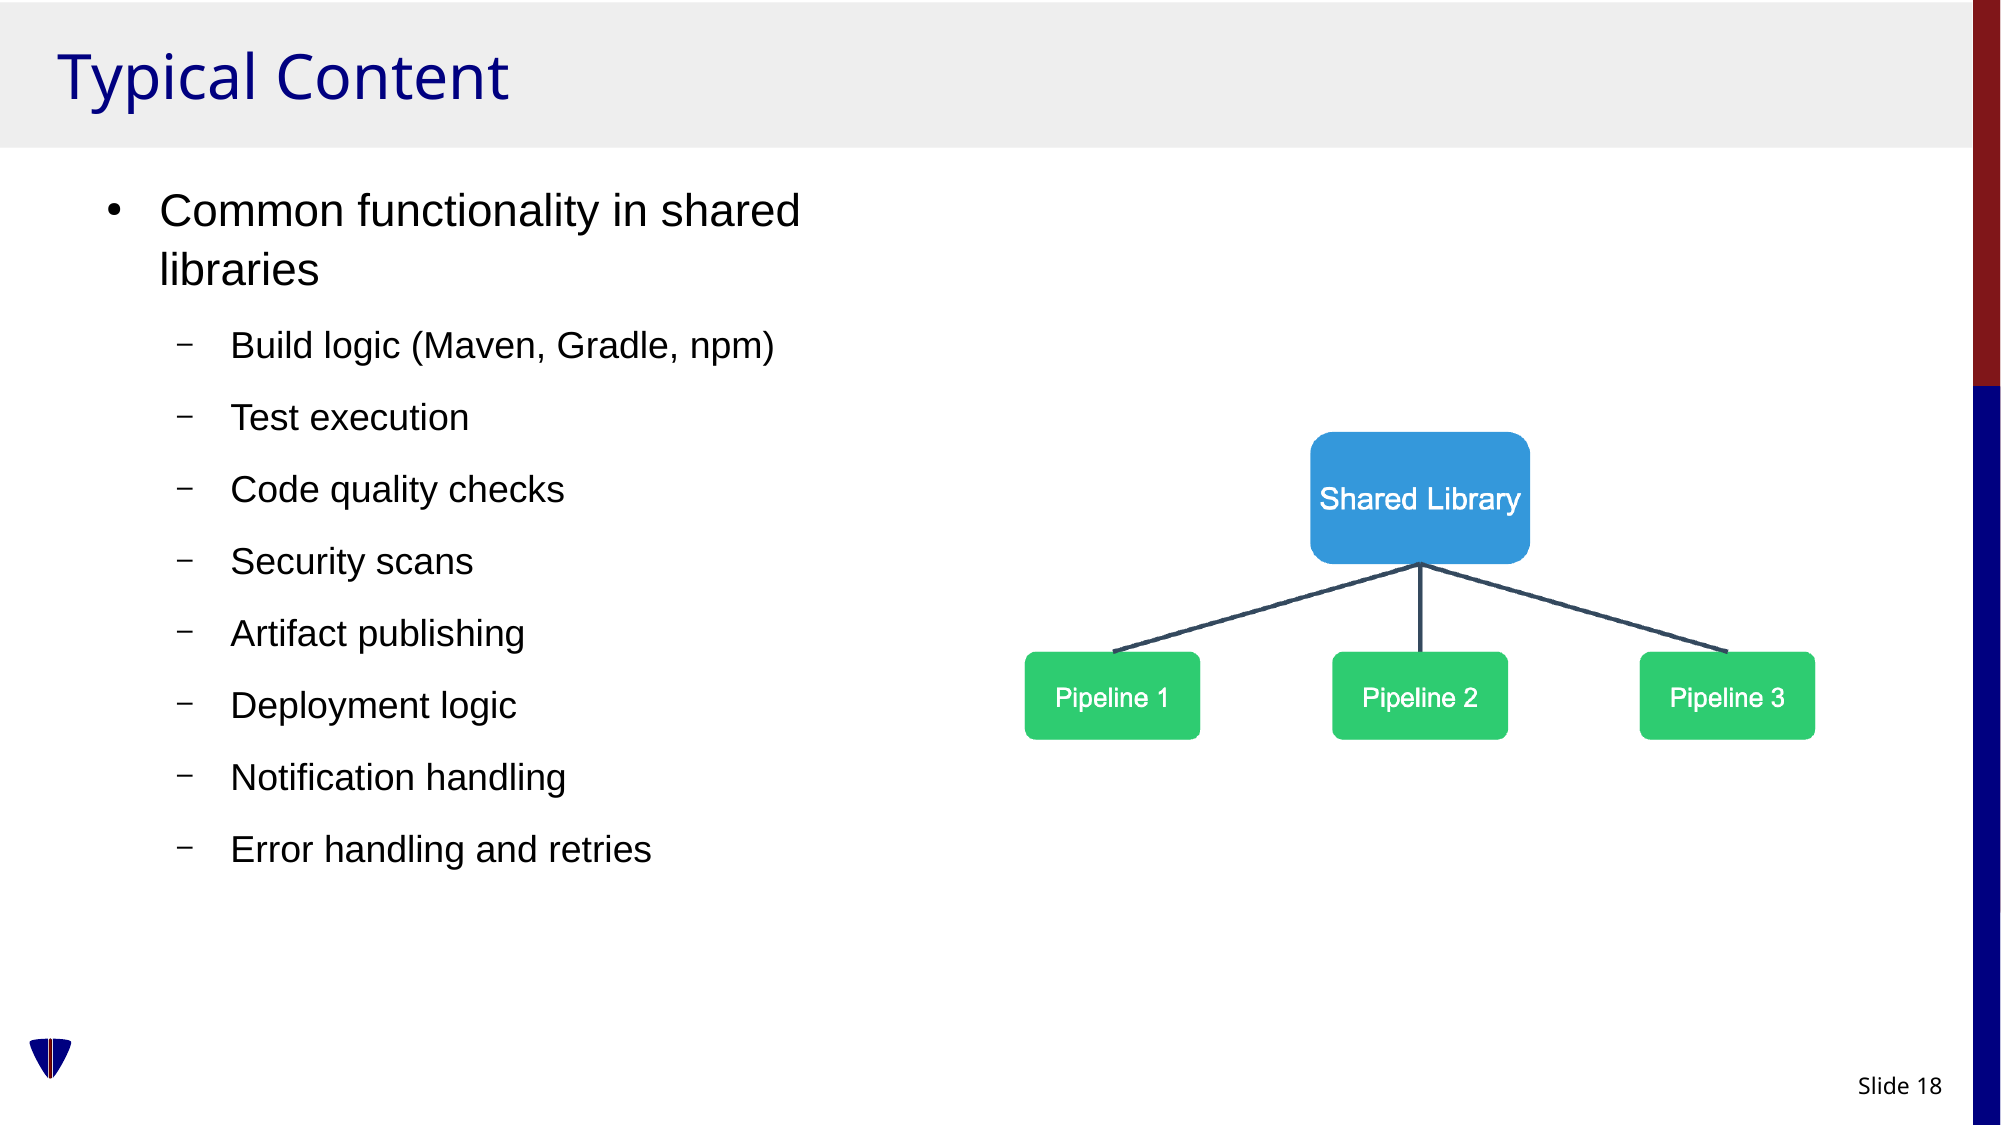

# Typical Content
Common functionality in shared libraries
Build logic (Maven, Gradle, npm)
Test execution
Code quality checks
Security scans
Artifact publishing
Deployment logic
Notification handling
Error handling and retries